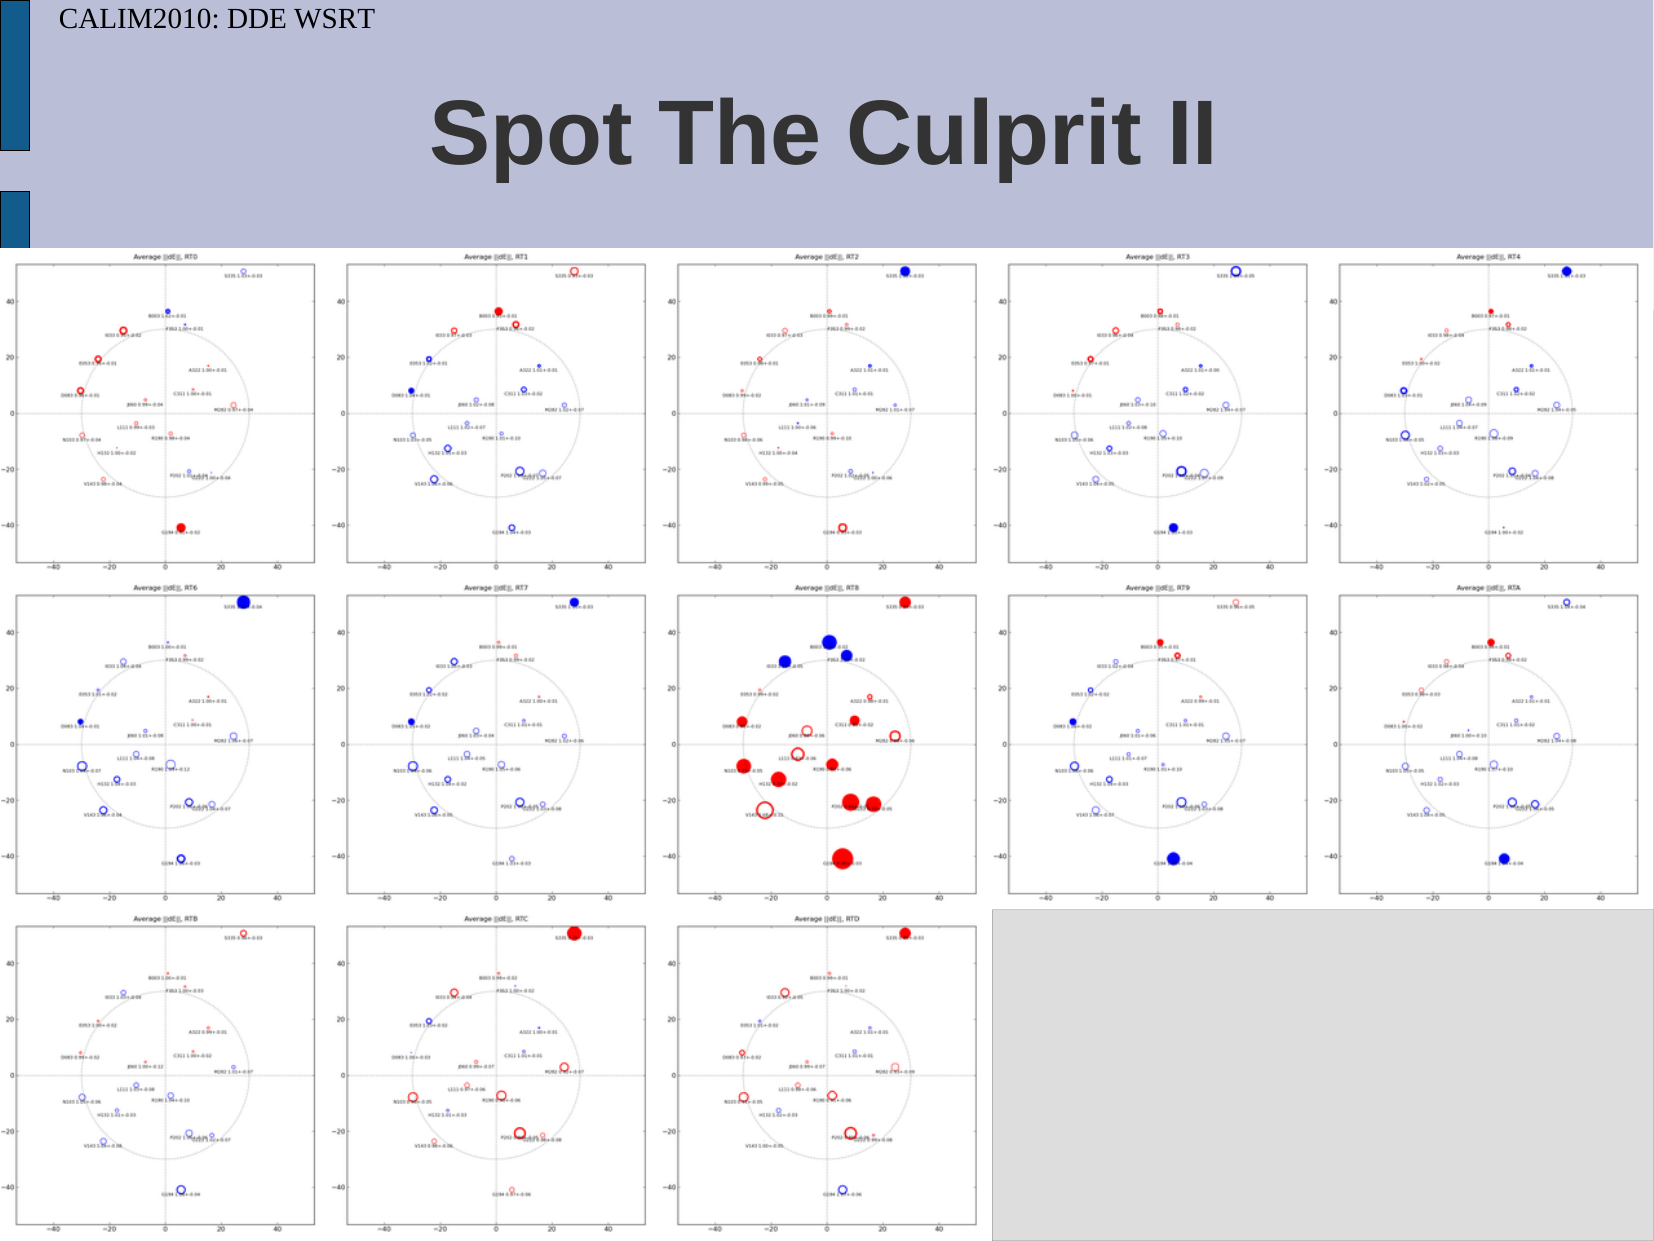

CALIM2010: DDE WSRT
# Spot The Culprit II